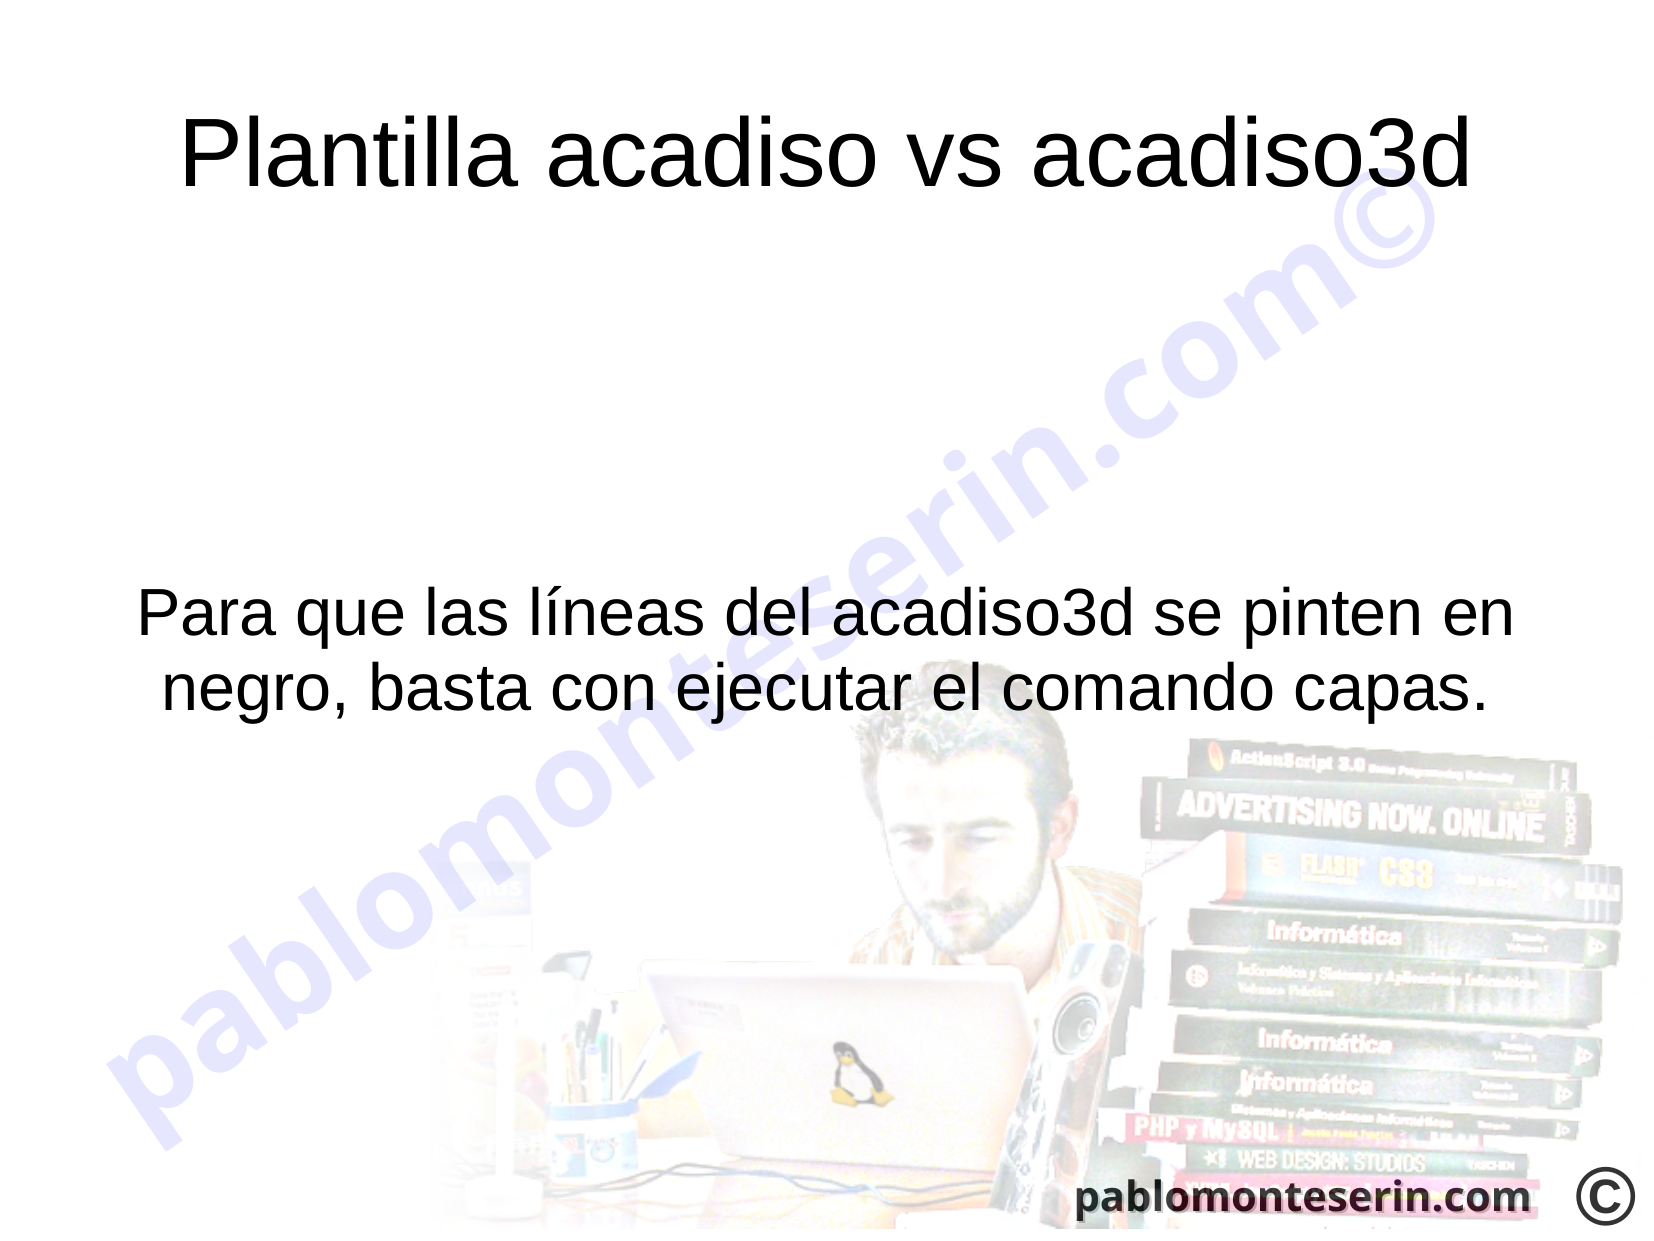

# Plantilla acadiso vs acadiso3d
Para que las líneas del acadiso3d se pinten en negro, basta con ejecutar el comando capas.